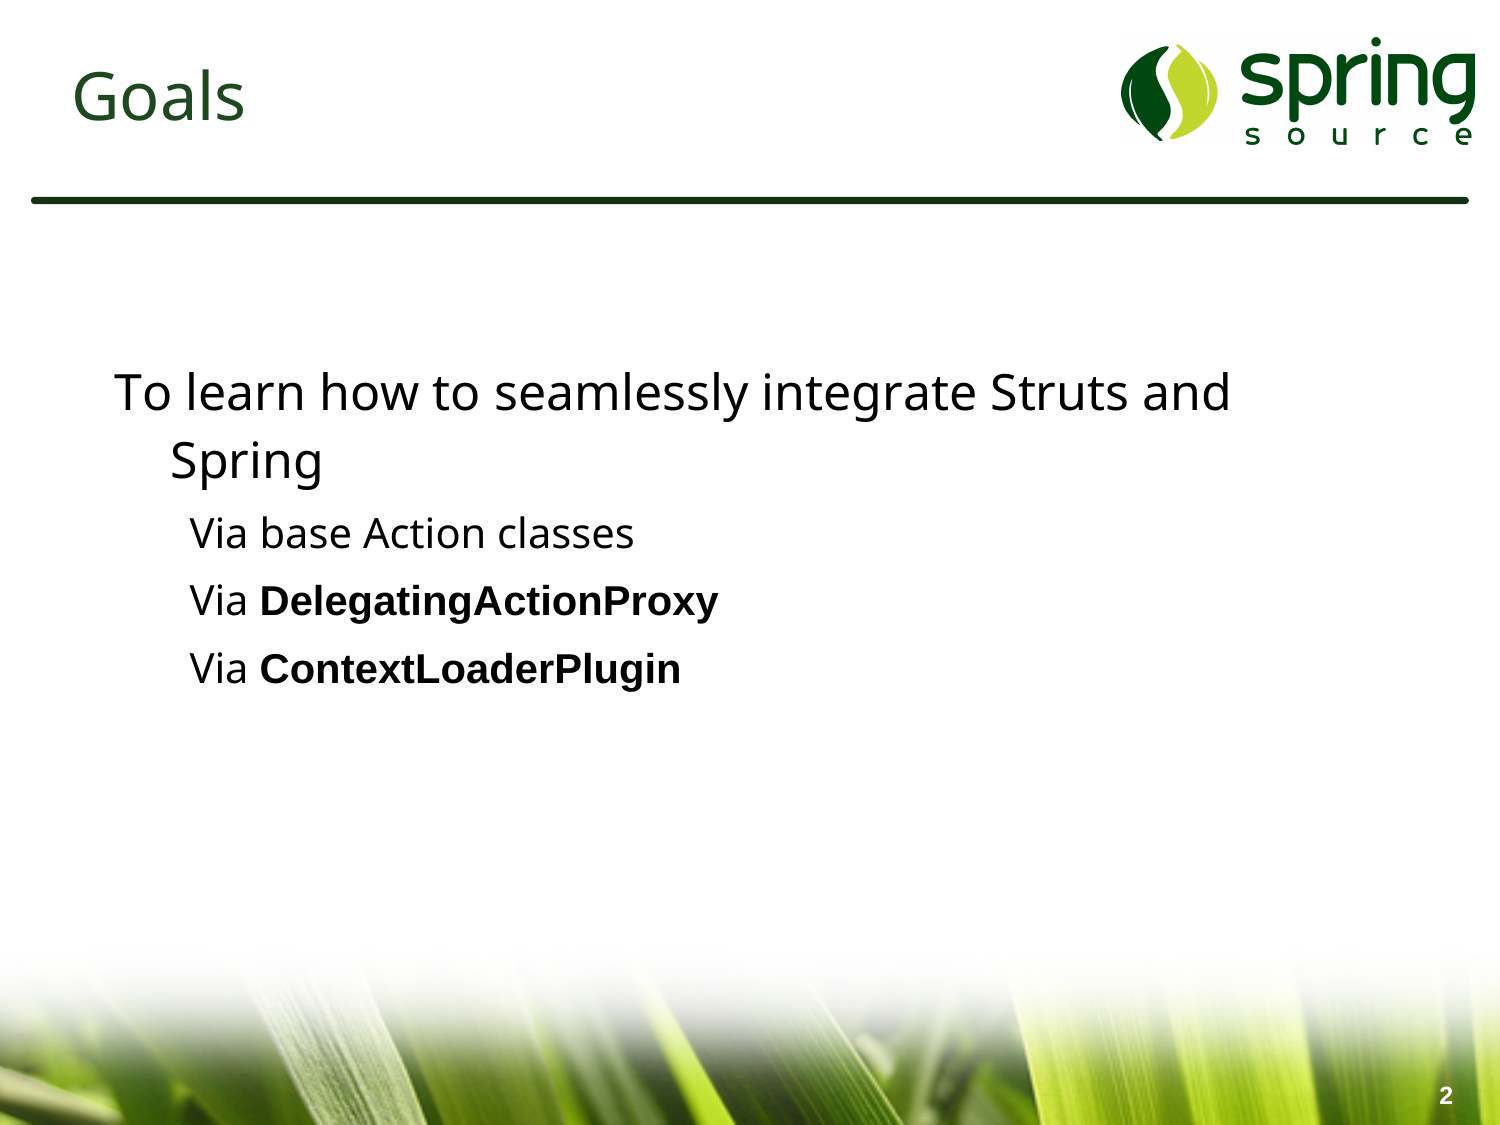

# Goals
To learn how to seamlessly integrate Struts and Spring
Via base Action classes
Via DelegatingActionProxy
Via ContextLoaderPlugin